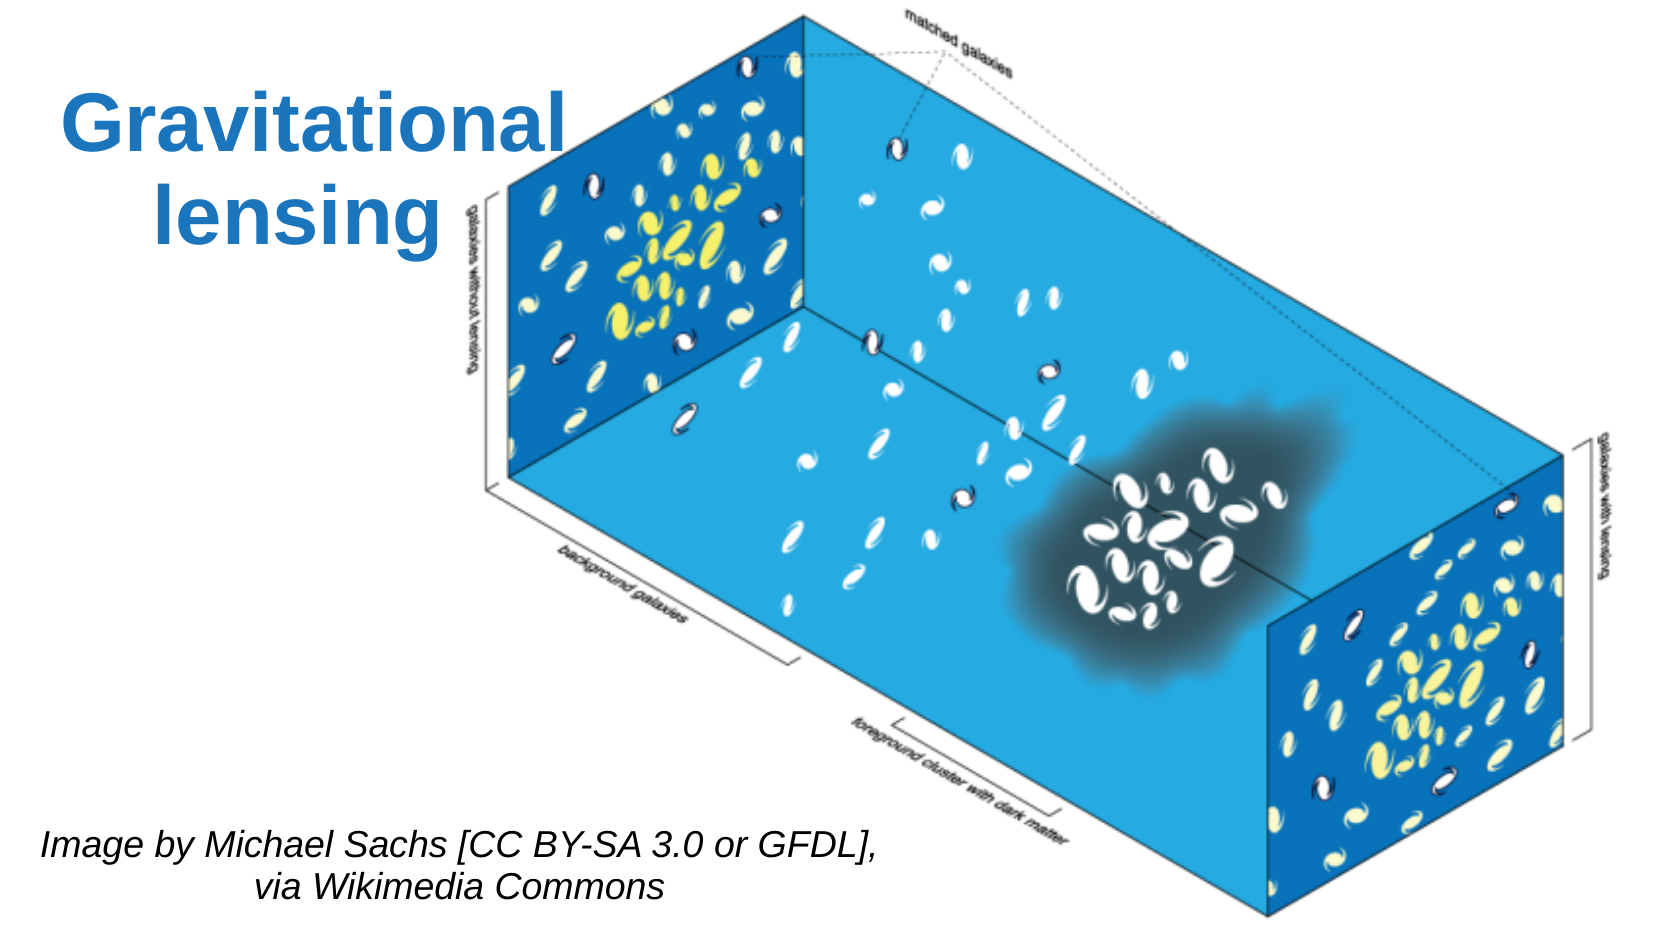

Gravitational
 lensing
#
Image by Michael Sachs [CC BY-SA 3.0 or GFDL], via Wikimedia Commons